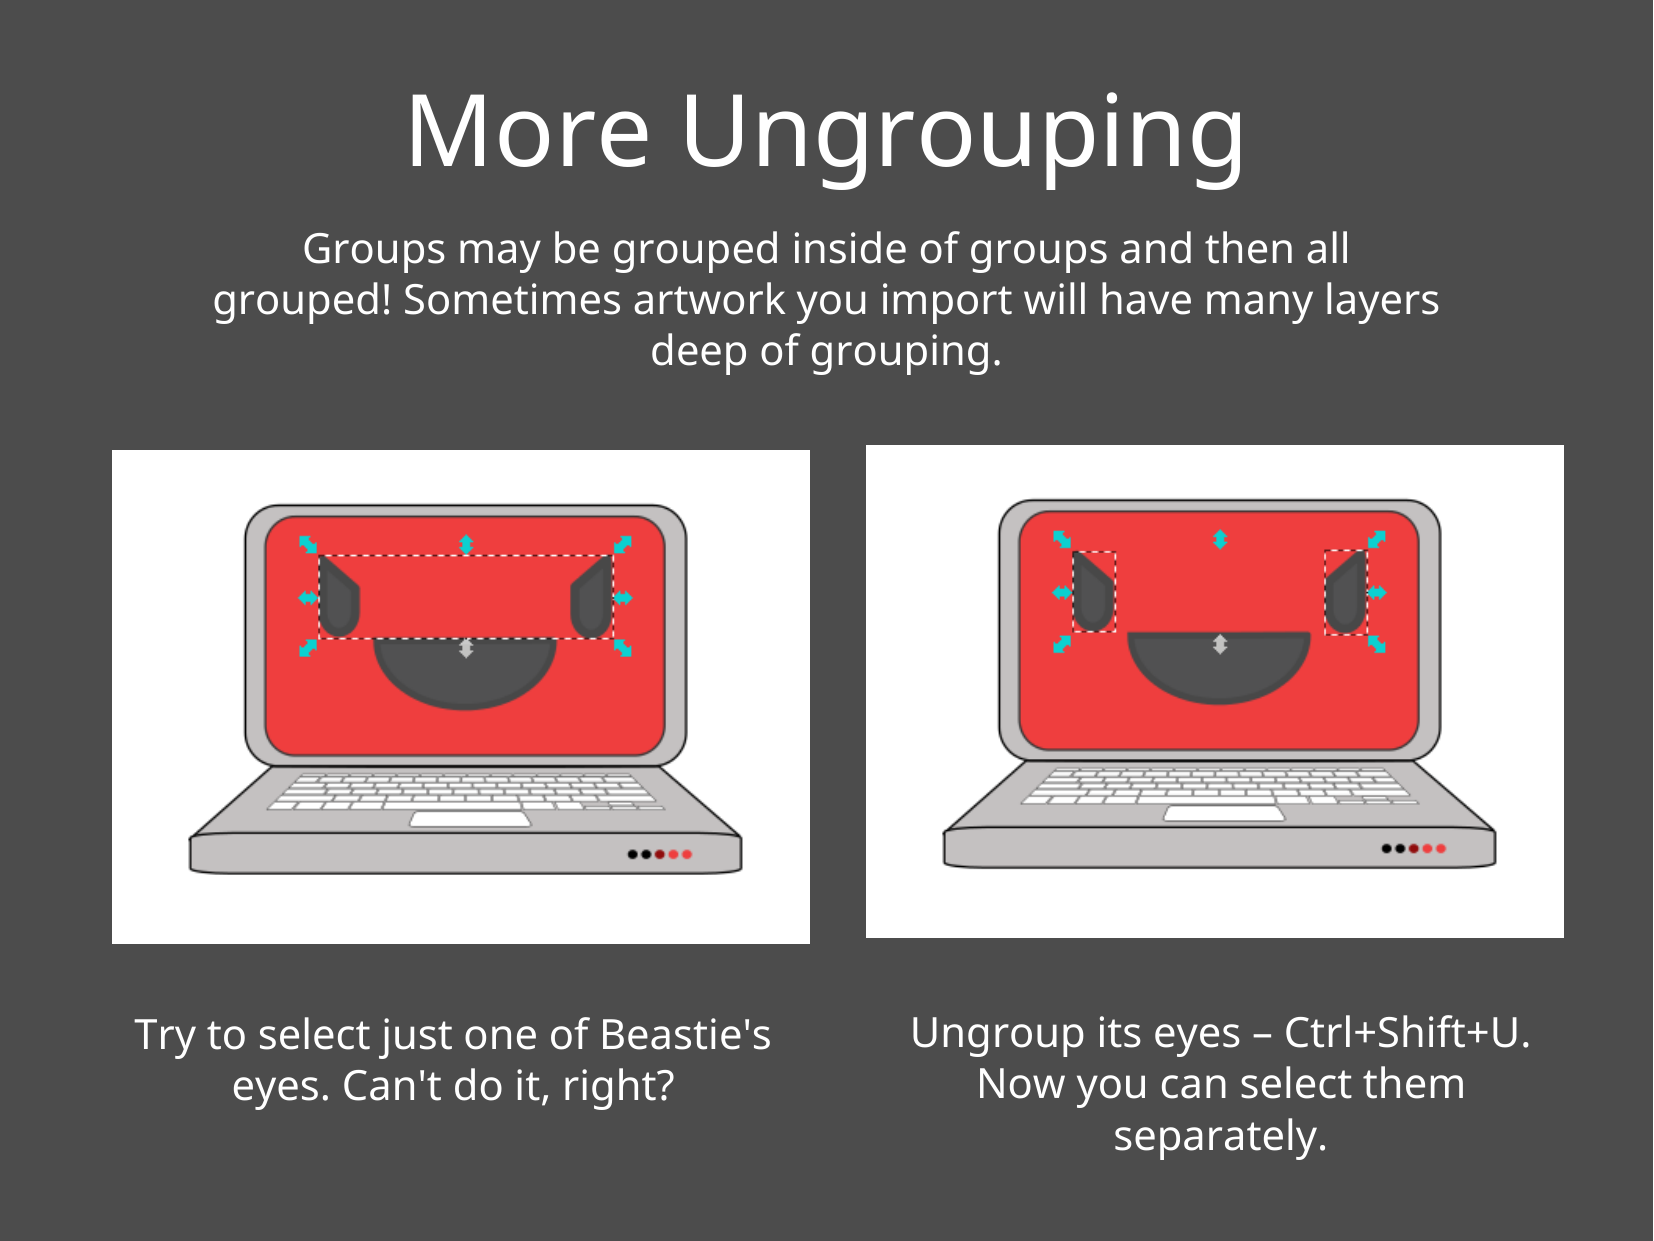

# More Ungrouping
Groups may be grouped inside of groups and then all grouped! Sometimes artwork you import will have many layers deep of grouping.
Try to select just one of Beastie's eyes. Can't do it, right?
Ungroup its eyes – Ctrl+Shift+U. Now you can select them separately.